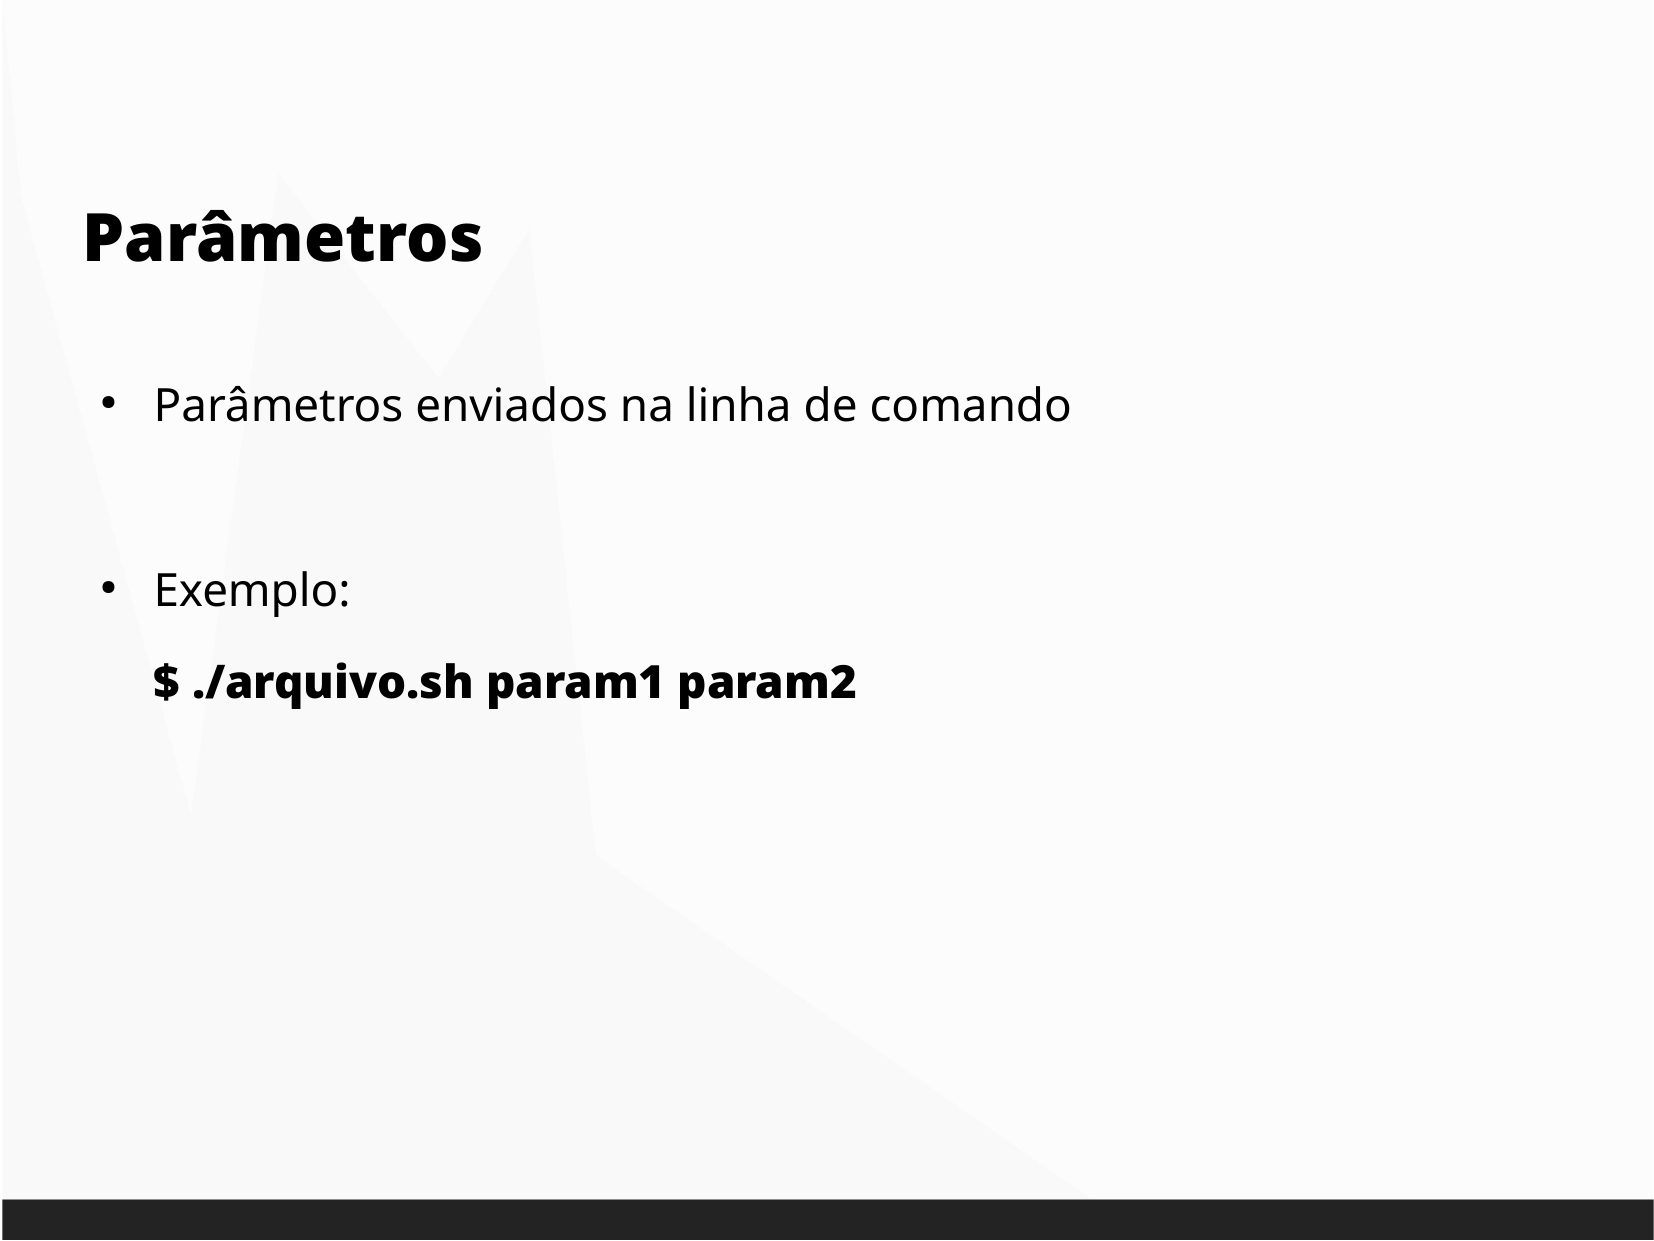

# Parâmetros
Parâmetros enviados na linha de comando
Exemplo:
$ ./arquivo.sh param1 param2